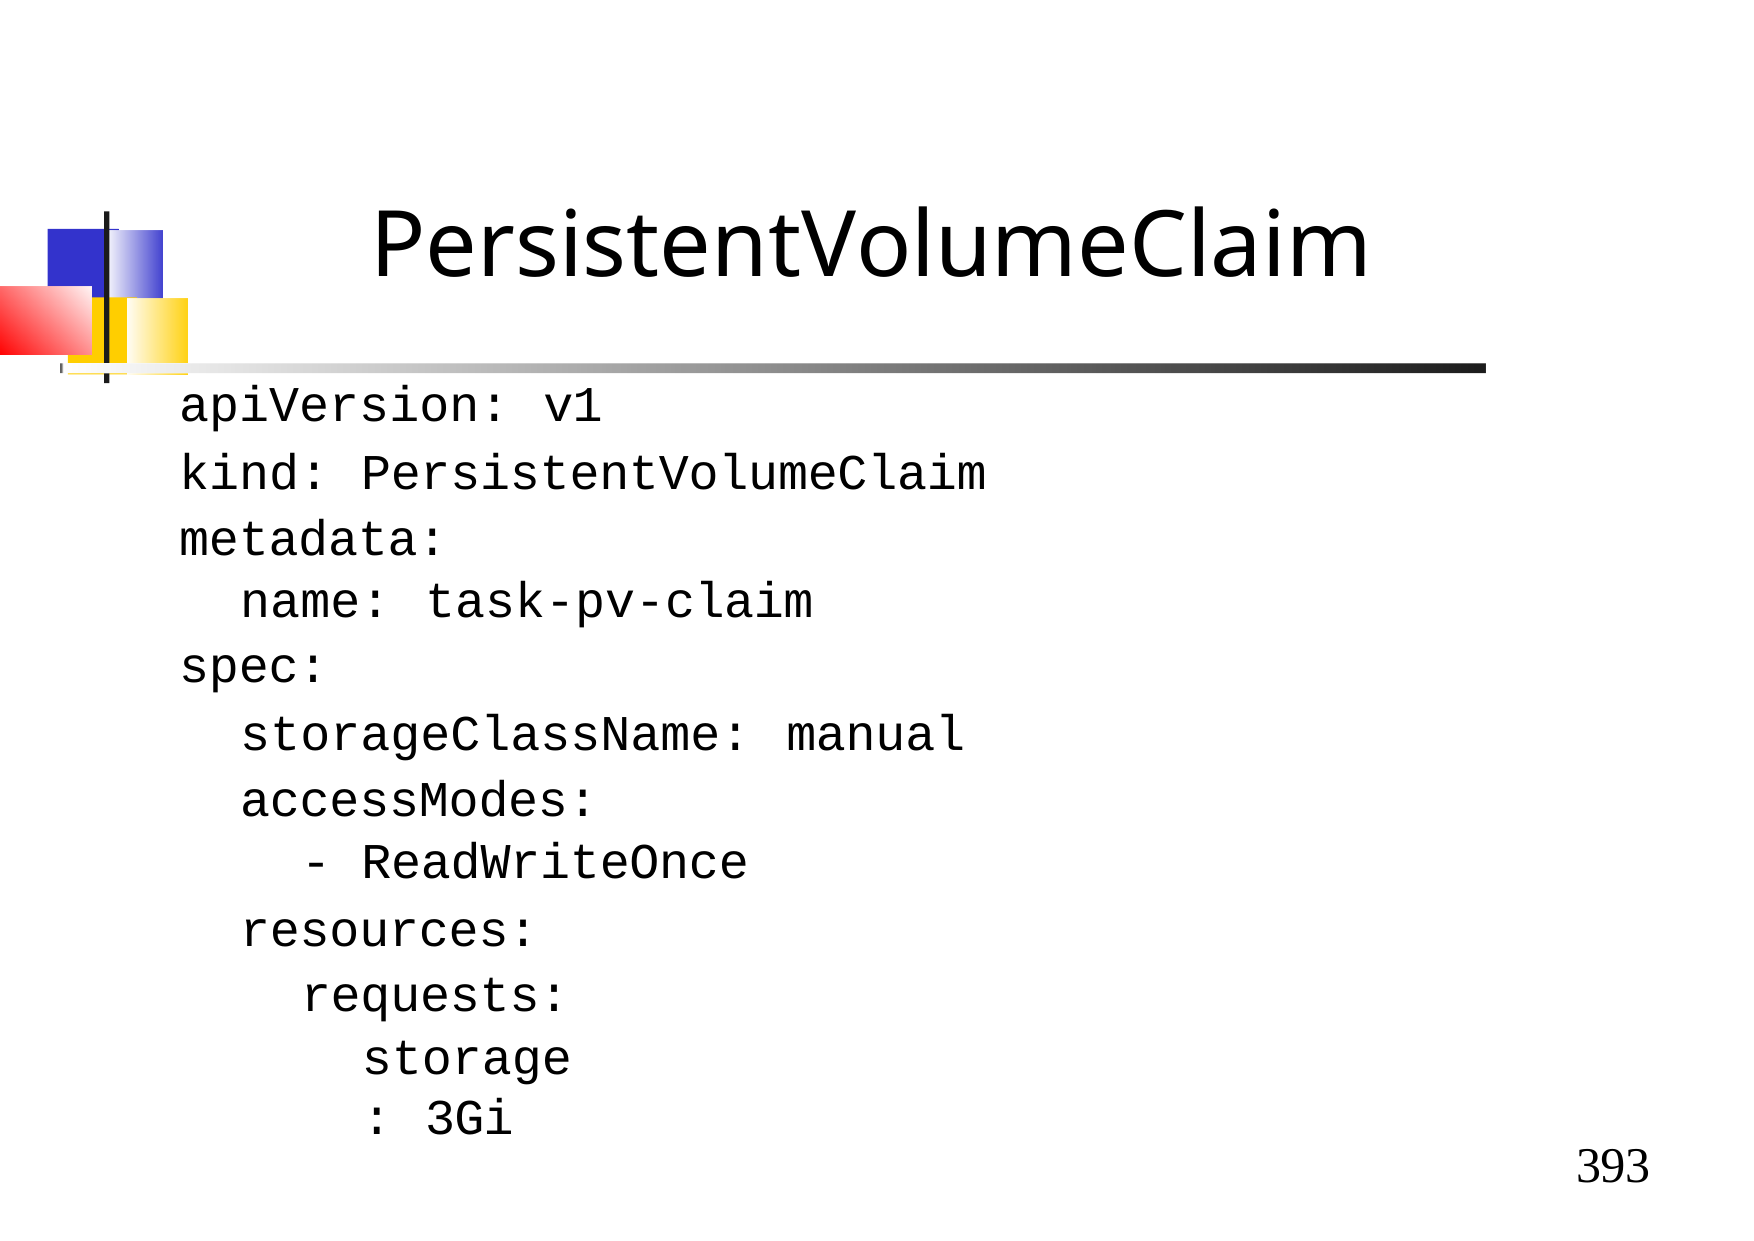

# PersistentVolumeClaim
apiVersion: v1
kind: PersistentVolumeClaim metadata:
name: task-pv-claim
spec:
storageClassName: manual accessModes:
- ReadWriteOnce
resources: requests:
storage: 3Gi
393